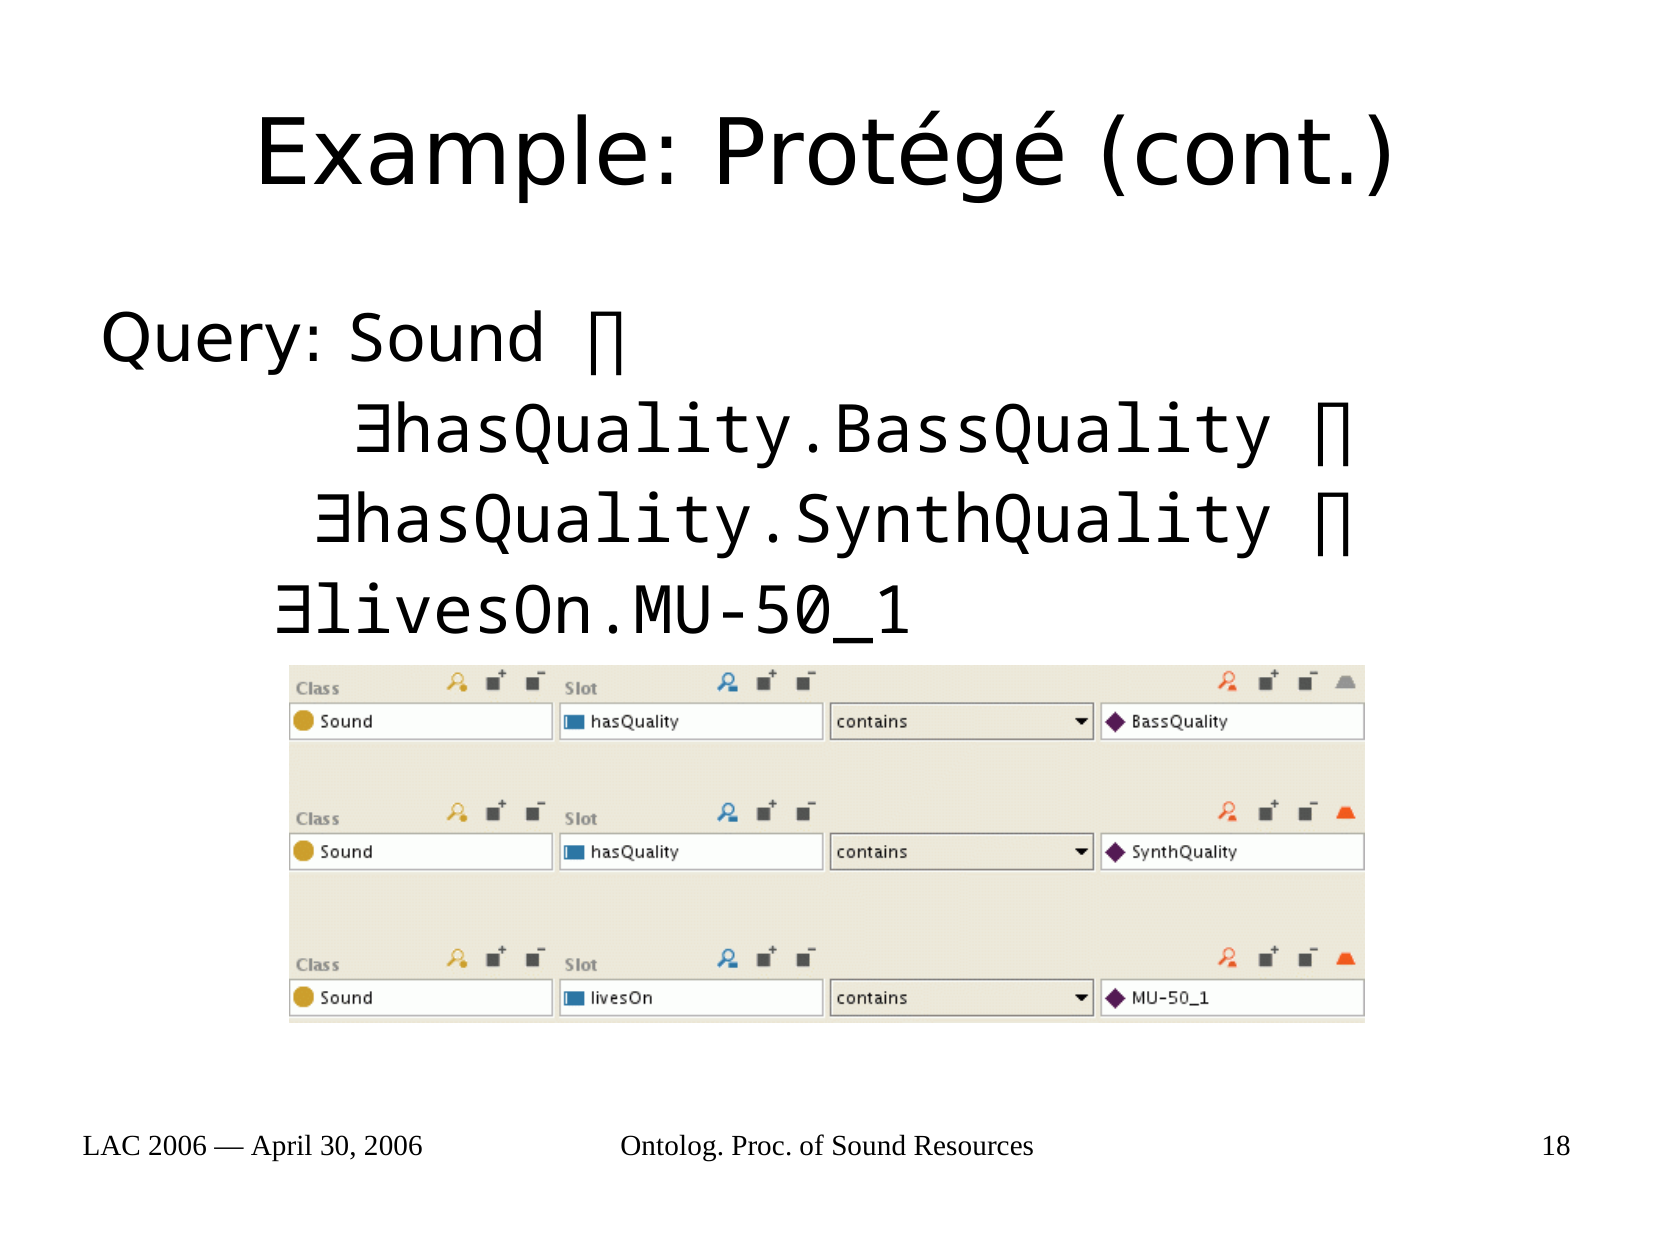

# Example: Protégé (cont.)
Query: Sound ∏ ∃hasQuality.BassQuality ∏ ∃hasQuality.SynthQuality ∏ ∃livesOn.MU-50_1
LAC 2006 — April 30, 2006
Ontolog. Proc. of Sound Resources
18